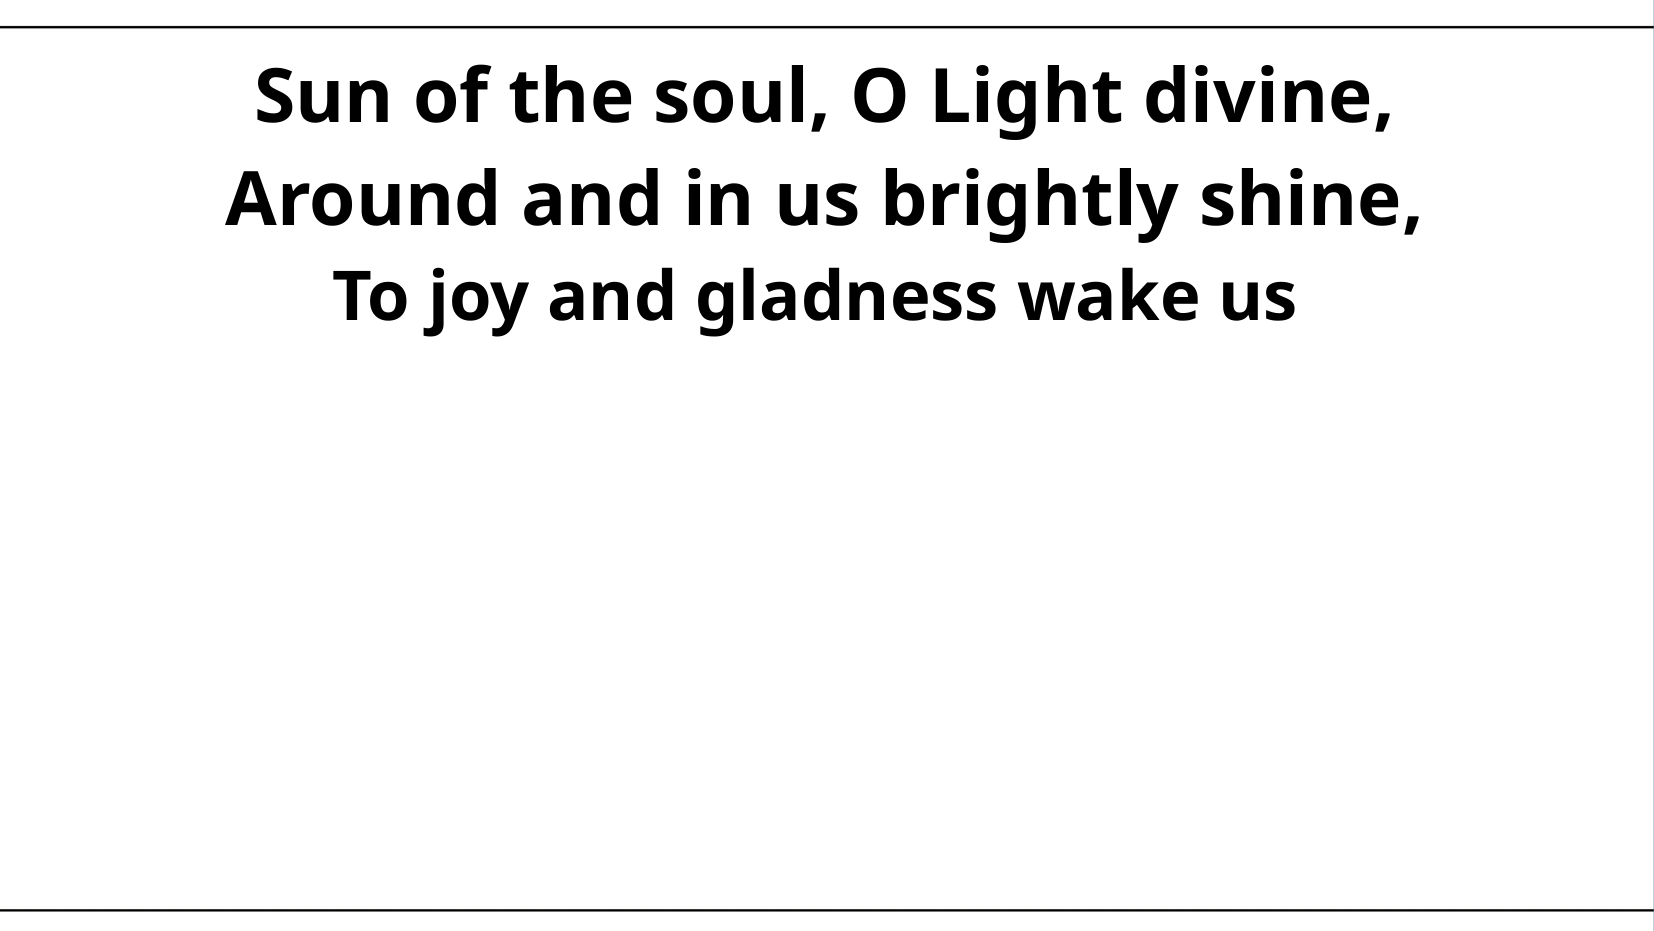

Sun of the soul, O Light divine,
Around and in us brightly shine,
To joy and gladness wake us